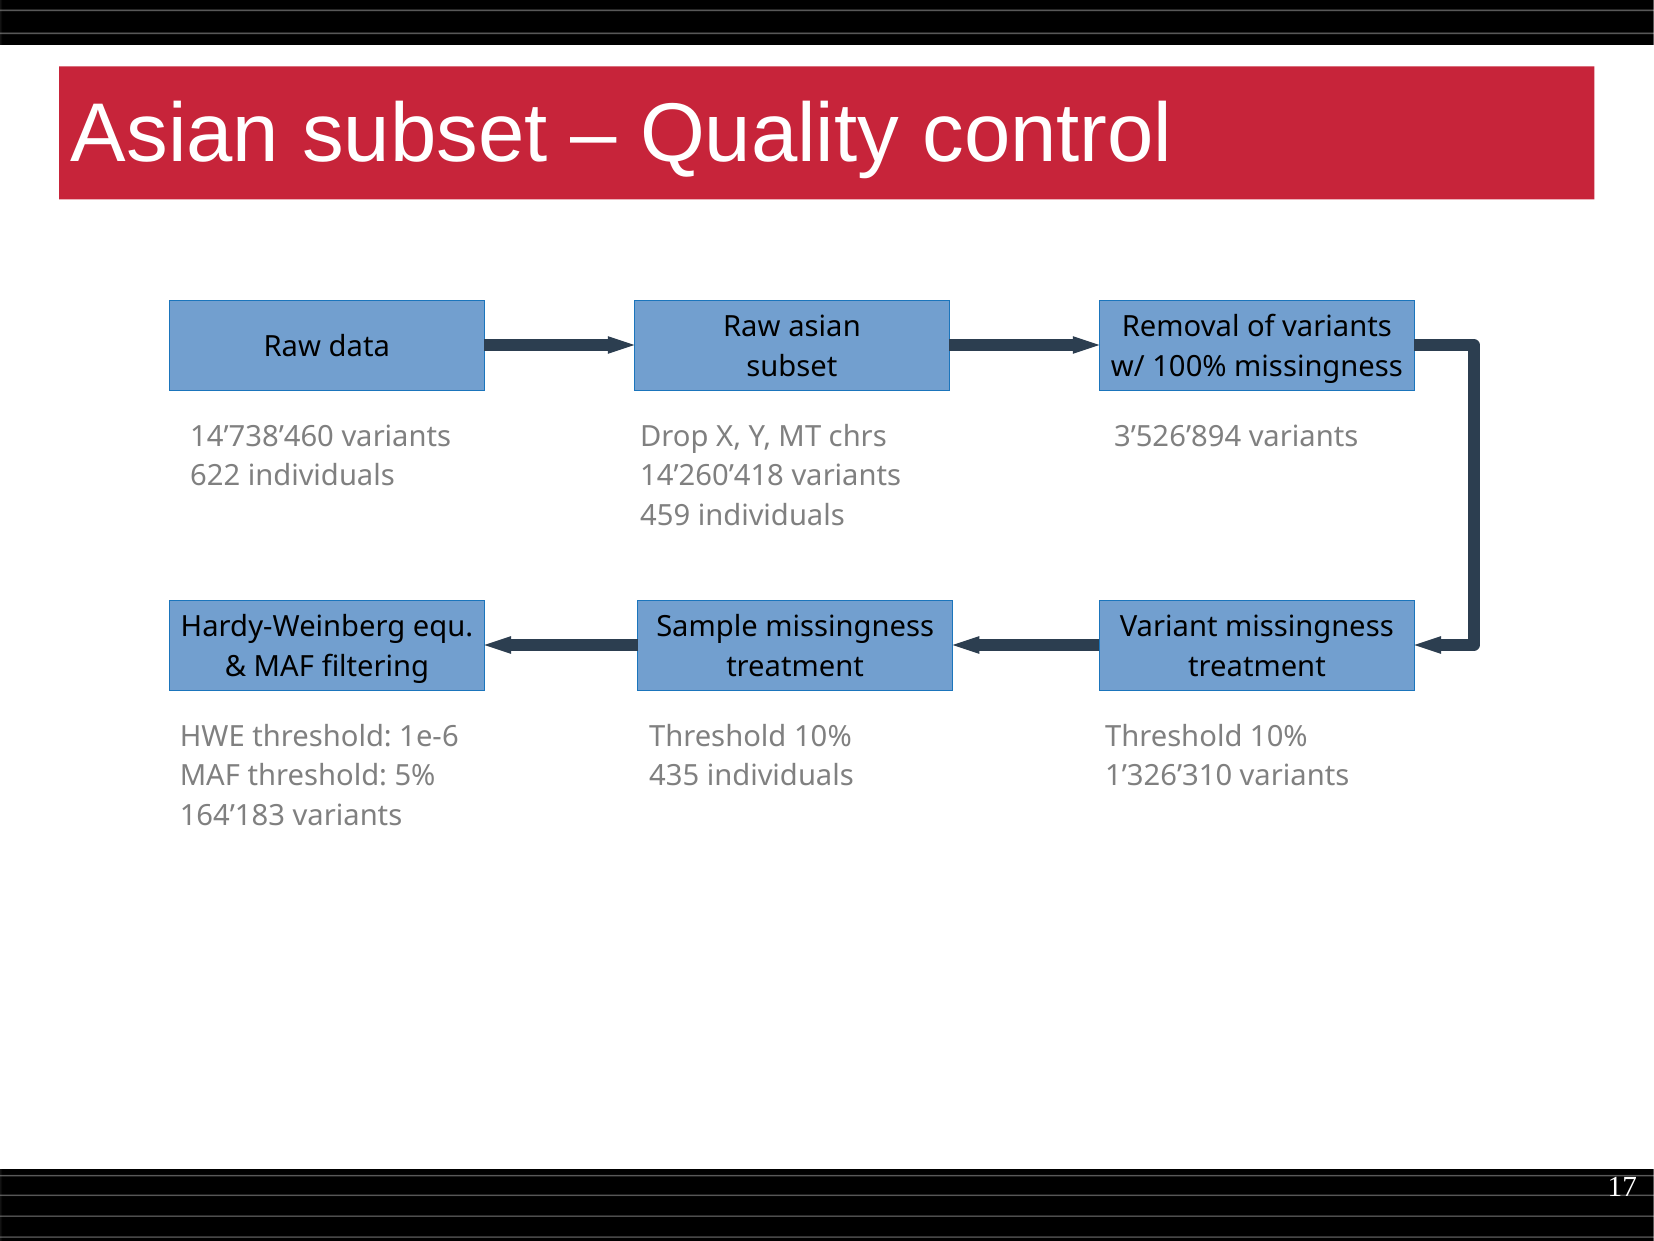

# Asian subset – Quality control
Raw data
Raw asian
subset
Removal of variants
w/ 100% missingness
14’738’460 variants
622 individuals
Drop X, Y, MT chrs
14’260’418 variants
459 individuals
3’526’894 variants
Hardy-Weinberg equ.
& MAF filtering
Sample missingness
treatment
Variant missingness
treatment
HWE threshold: 1e-6
MAF threshold: 5%
164’183 variants
Threshold 10%
435 individuals
Threshold 10%
1’326’310 variants
17